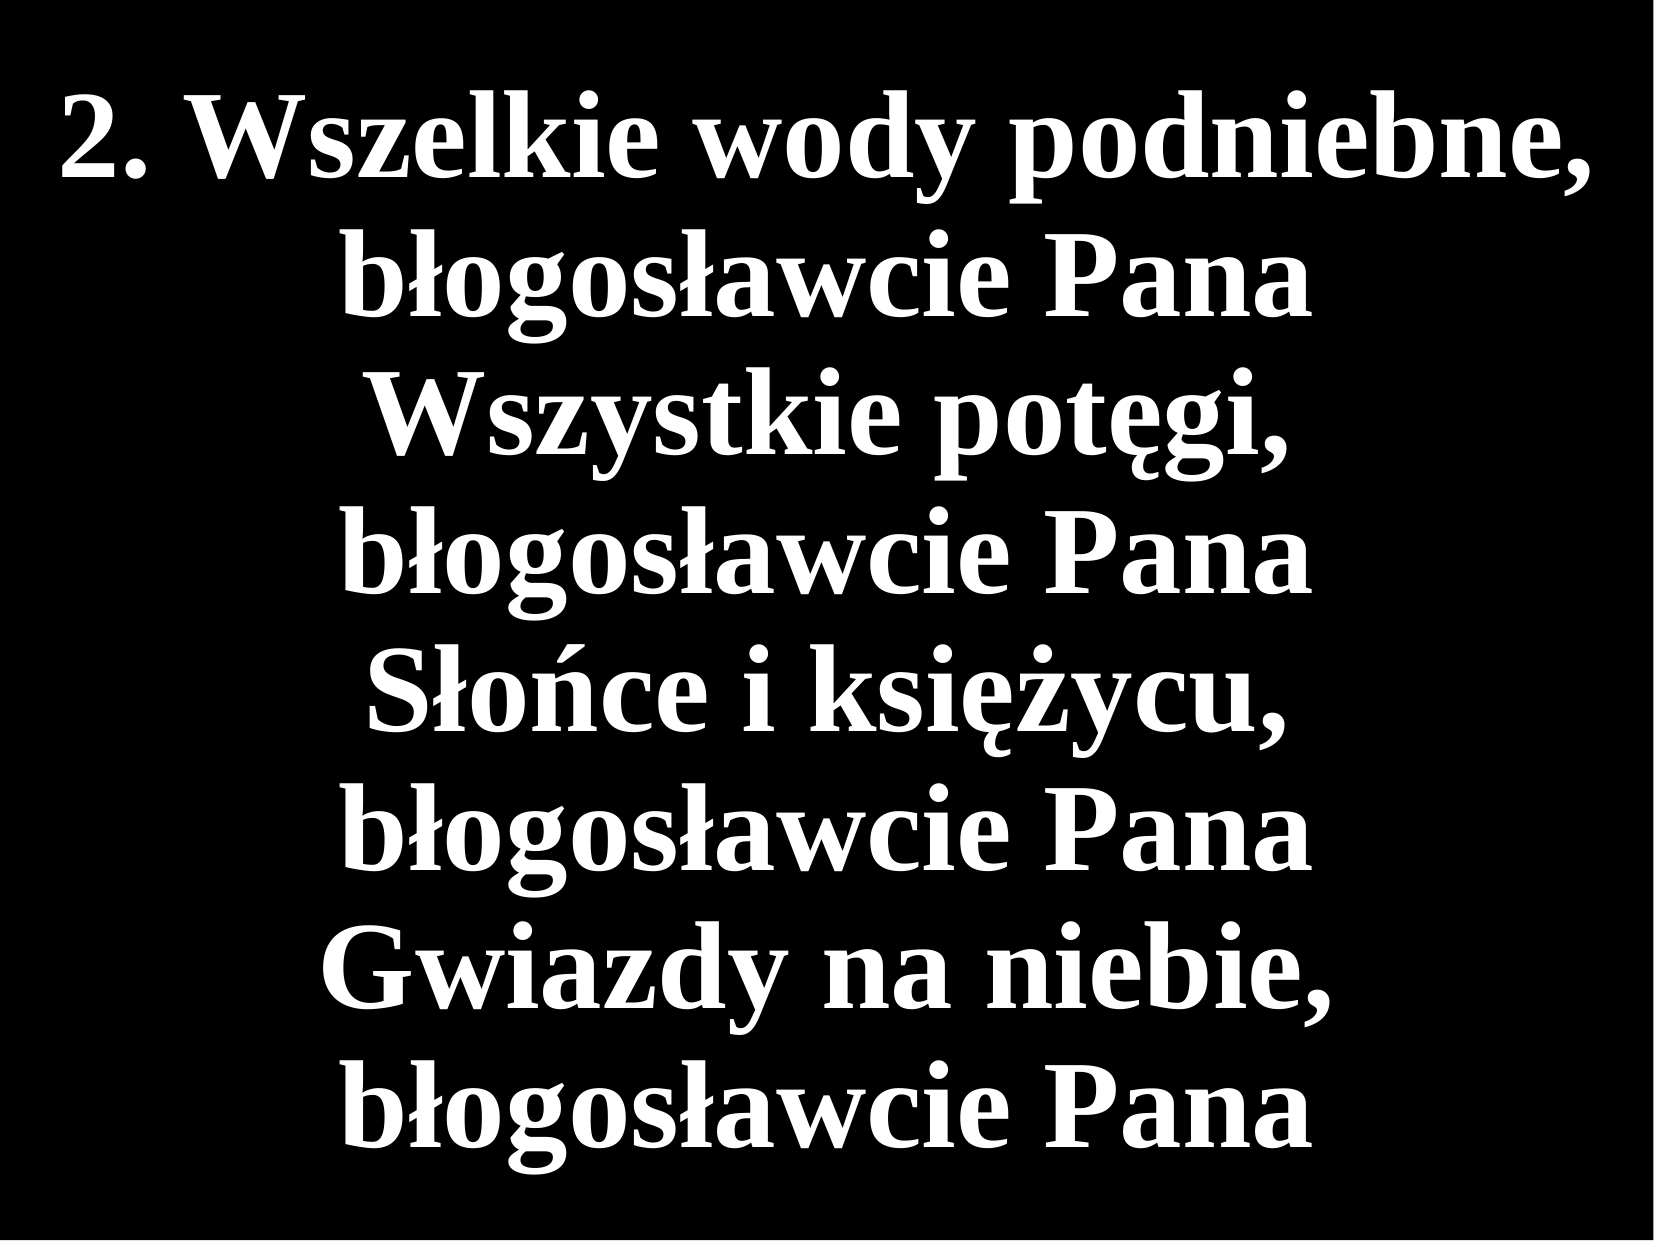

# 2. Wszelkie wody podniebne, błogosławcie Pana Wszystkie potęgi, błogosławcie Pana Słońce i księżycu, błogosławcie Pana Gwiazdy na niebie, błogosławcie Pana